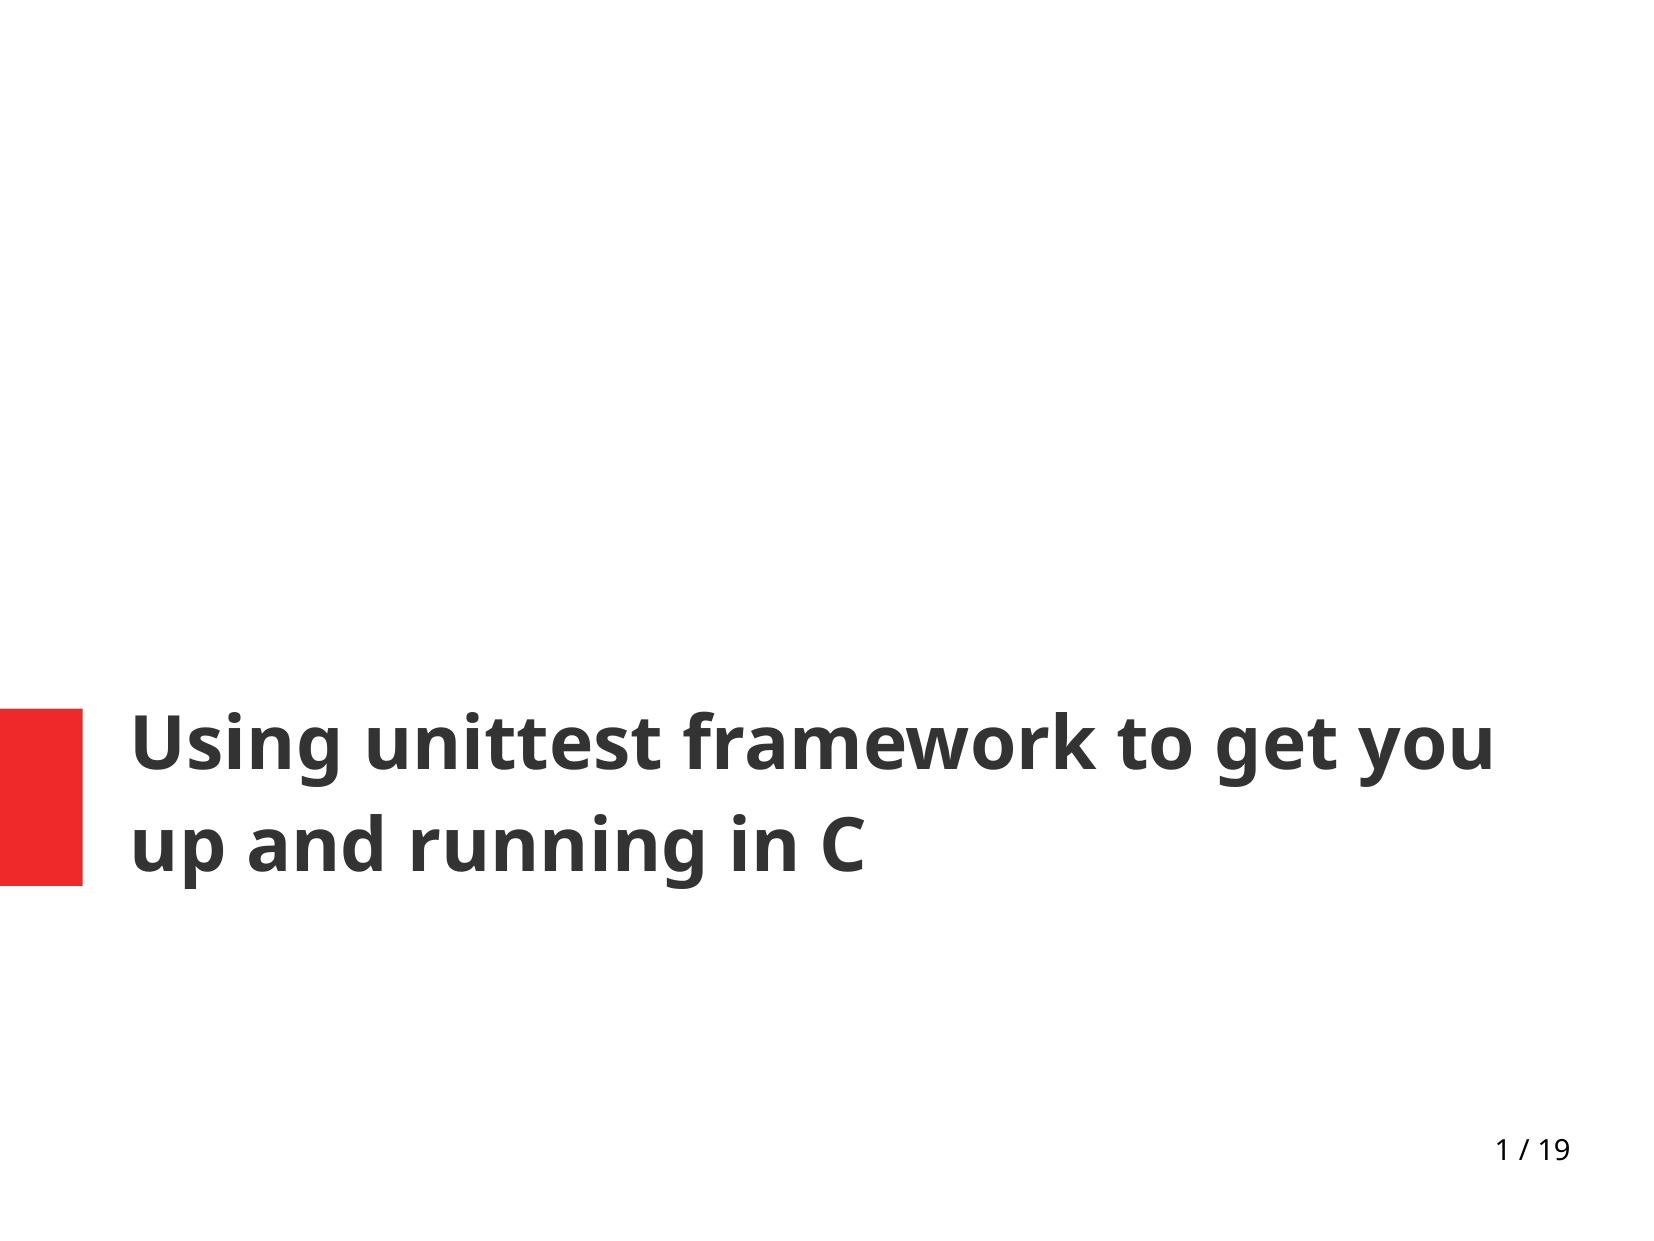

# Using unittest framework to get you up and running in C
1